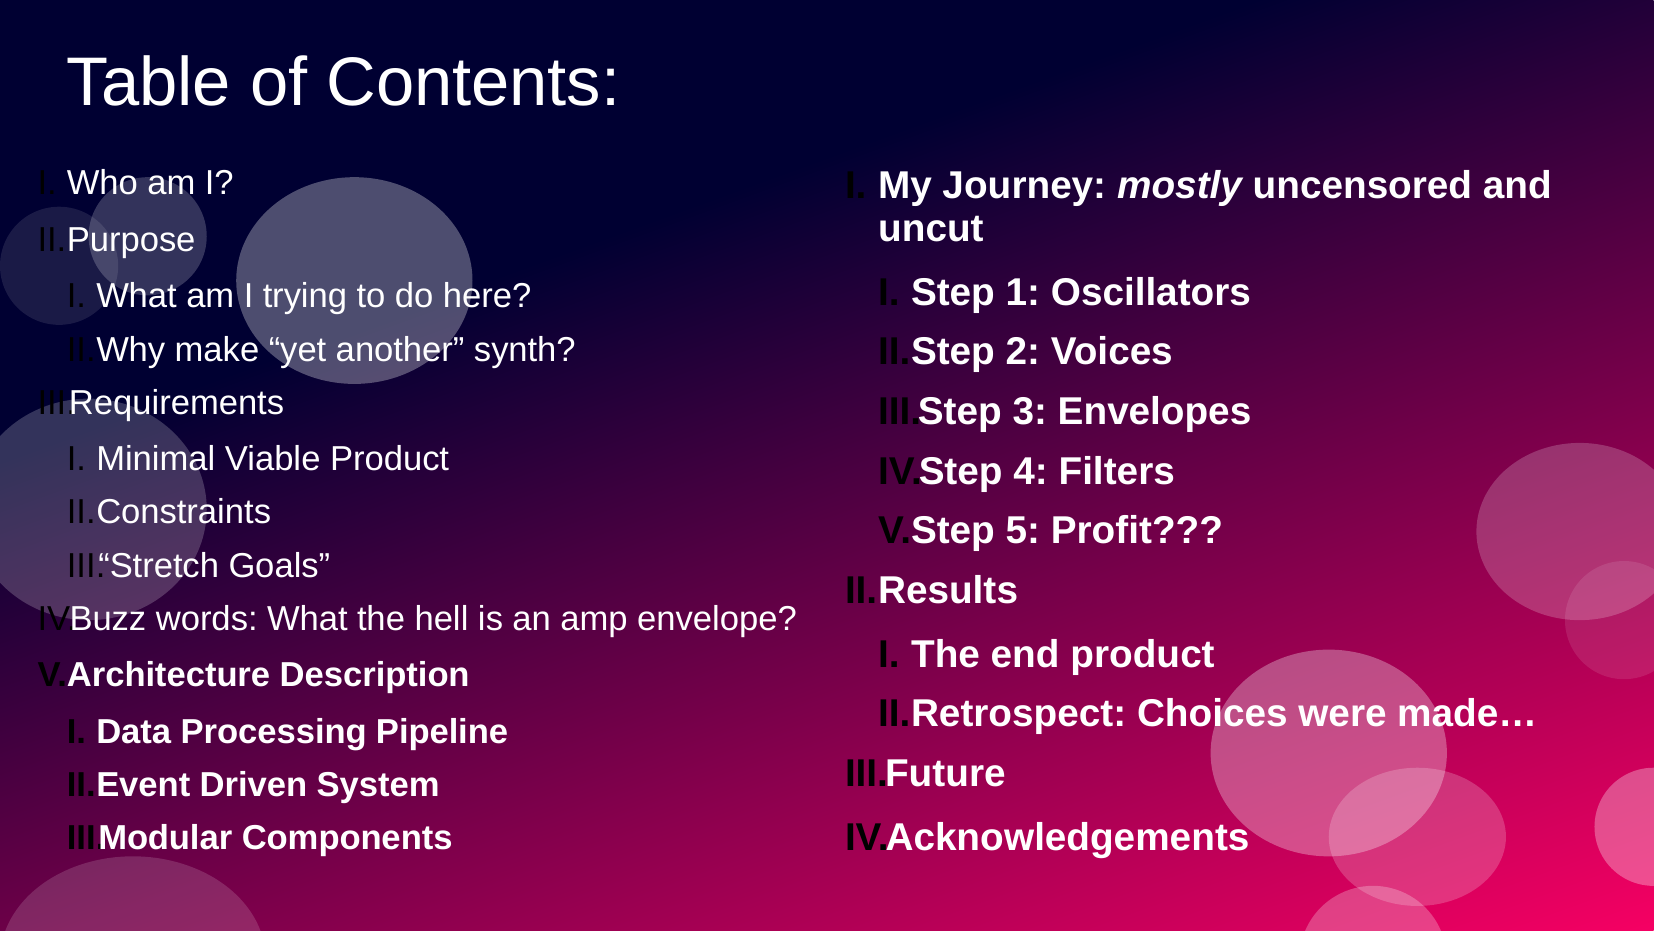

# Table of Contents:
Who am I?
Purpose
What am I trying to do here?
Why make “yet another” synth?
Requirements
Minimal Viable Product
Constraints
“Stretch Goals”
Buzz words: What the hell is an amp envelope?
Architecture Description
Data Processing Pipeline
Event Driven System
Modular Components
My Journey: mostly uncensored and uncut
Step 1: Oscillators
Step 2: Voices
Step 3: Envelopes
Step 4: Filters
Step 5: Profit???
Results
The end product
Retrospect: Choices were made…
Future
Acknowledgements